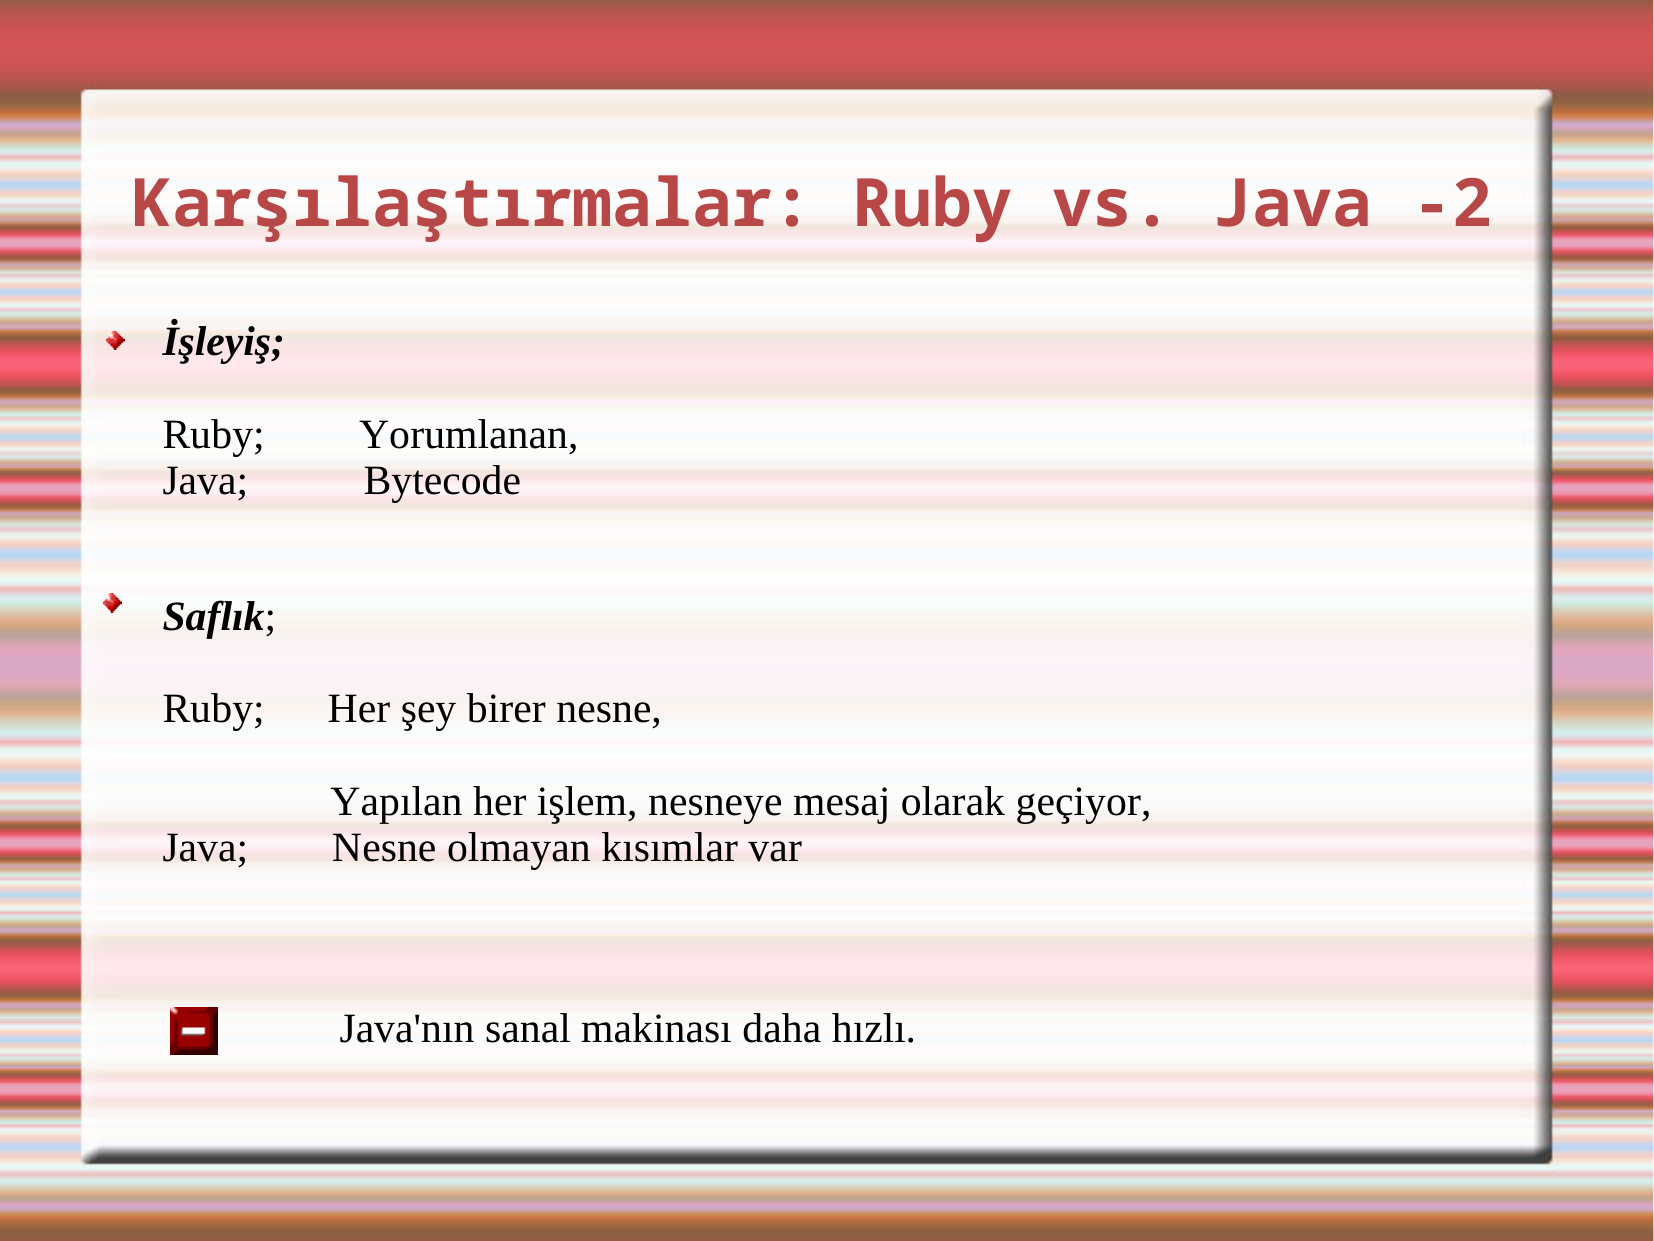

Karşılaştırmalar: Ruby vs. Java -2
İşleyiş;
Ruby; Yorumlanan,
Java; Bytecode
Saflık;
Ruby; Her şey birer nesne,
 Yapılan her işlem, nesneye mesaj olarak geçiyor,
Java; Nesne olmayan kısımlar var
Java'nın sanal makinası daha hızlı.